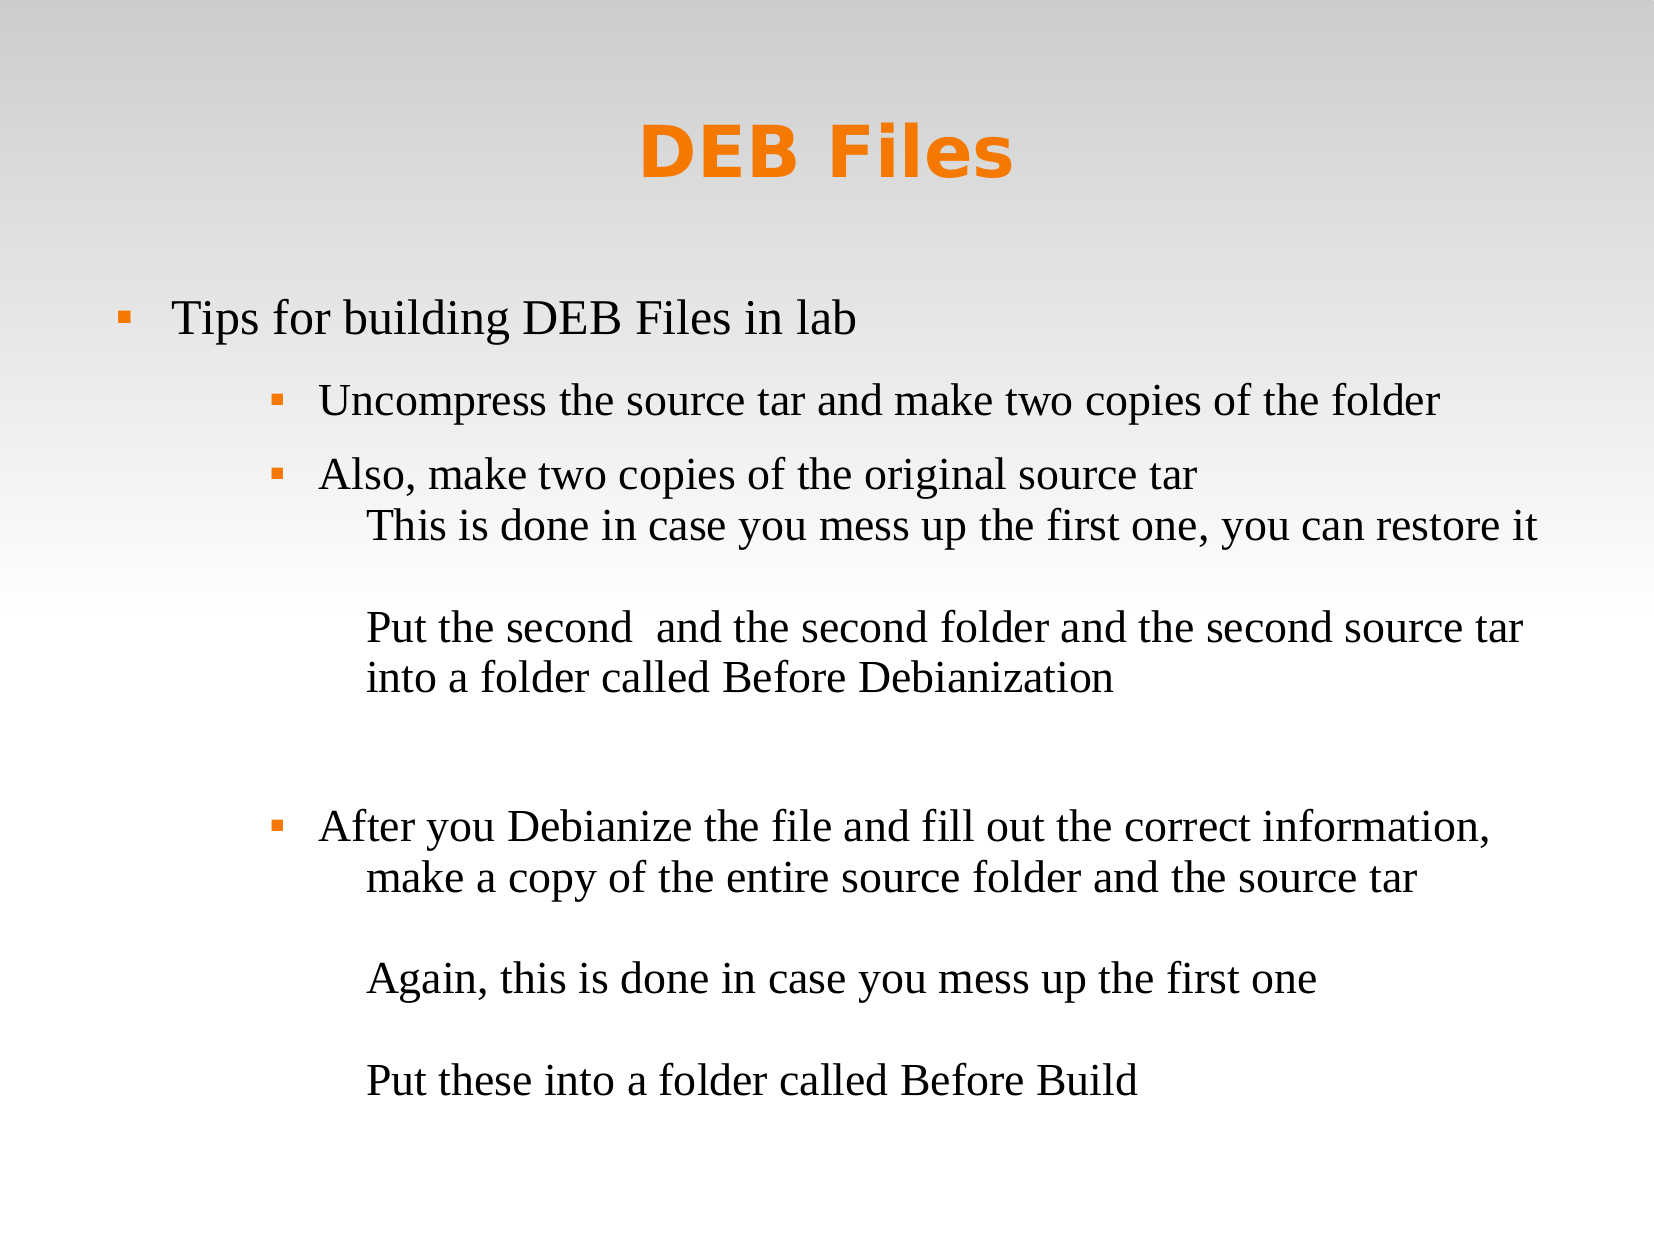

# DEB Files
Tips for building DEB Files in lab
Uncompress the source tar and make two copies of the folder
Also, make two copies of the original source tar
This is done in case you mess up the first one, you can restore it
Put the second and the second folder and the second source tar into a folder called Before Debianization
After you Debianize the file and fill out the correct information, make a copy of the entire source folder and the source tar
Again, this is done in case you mess up the first one
Put these into a folder called Before Build